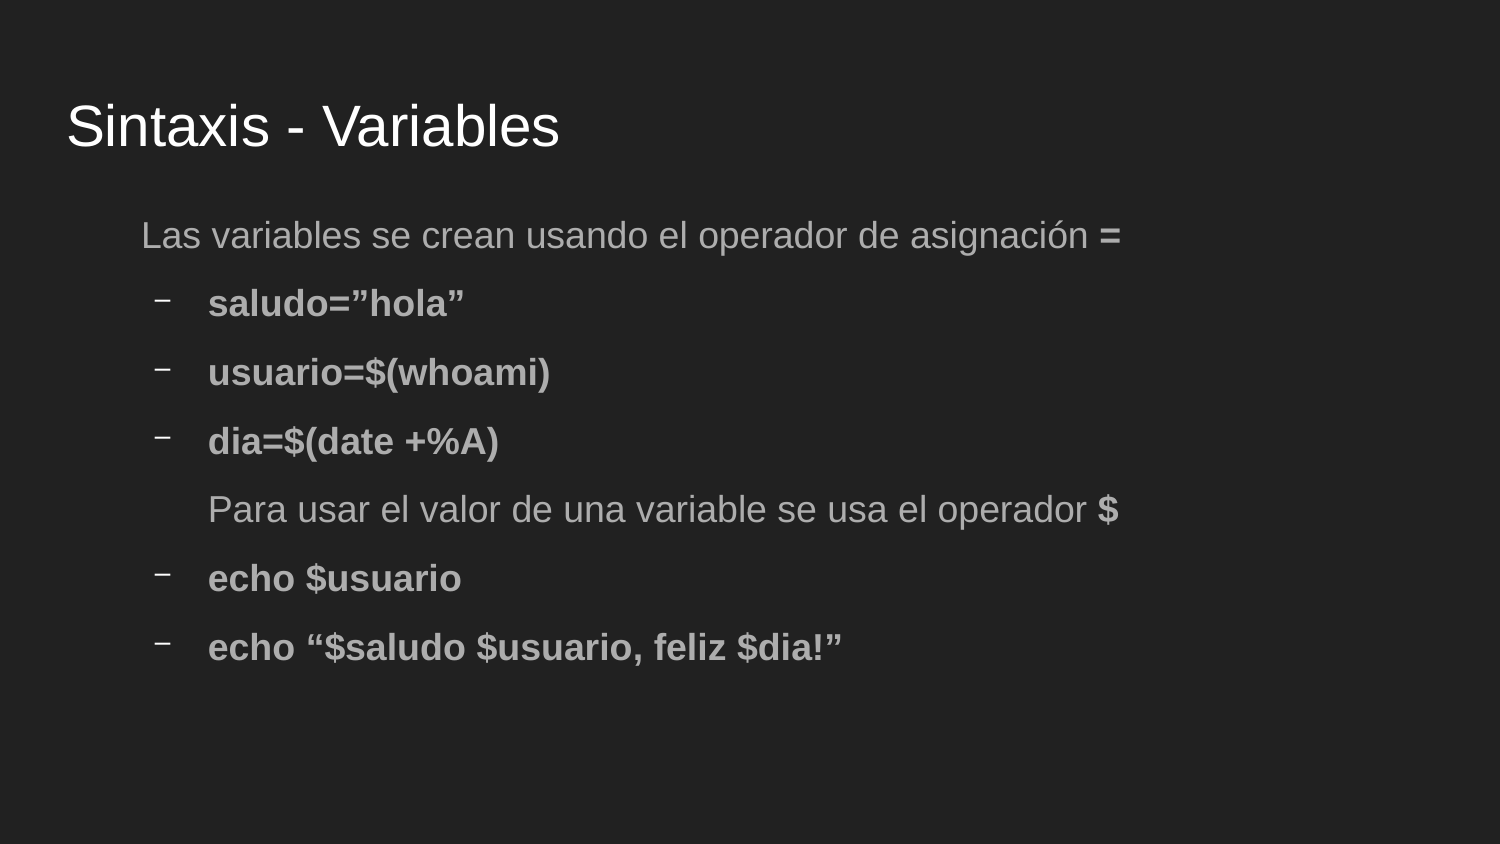

# Sintaxis - Variables
Las variables se crean usando el operador de asignación =
saludo=”hola”
usuario=$(whoami)
dia=$(date +%A)
Para usar el valor de una variable se usa el operador $
echo $usuario
echo “$saludo $usuario, feliz $dia!”